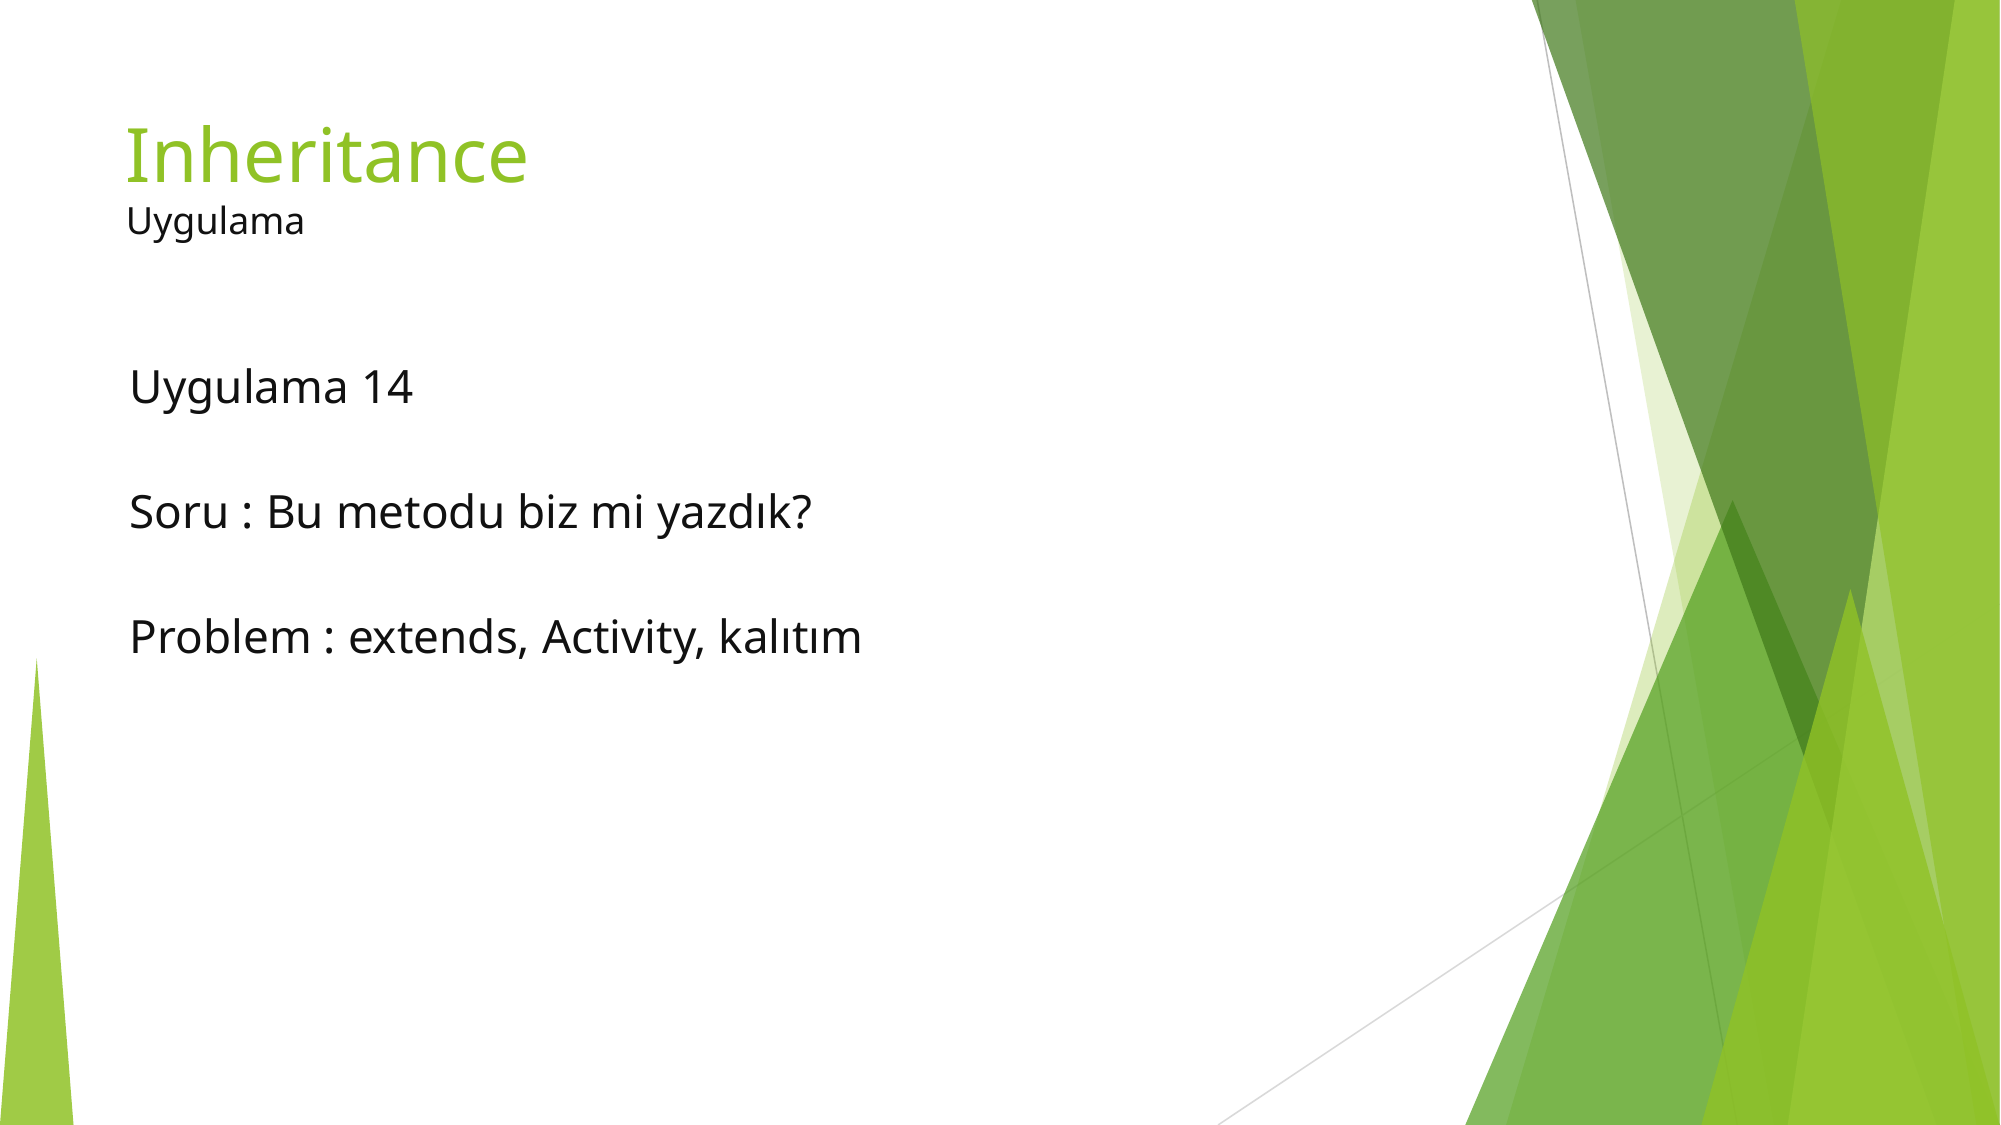

# Inheritance Uygulama
Uygulama 14
Soru : Bu metodu biz mi yazdık?
Problem : extends, Activity, kalıtım